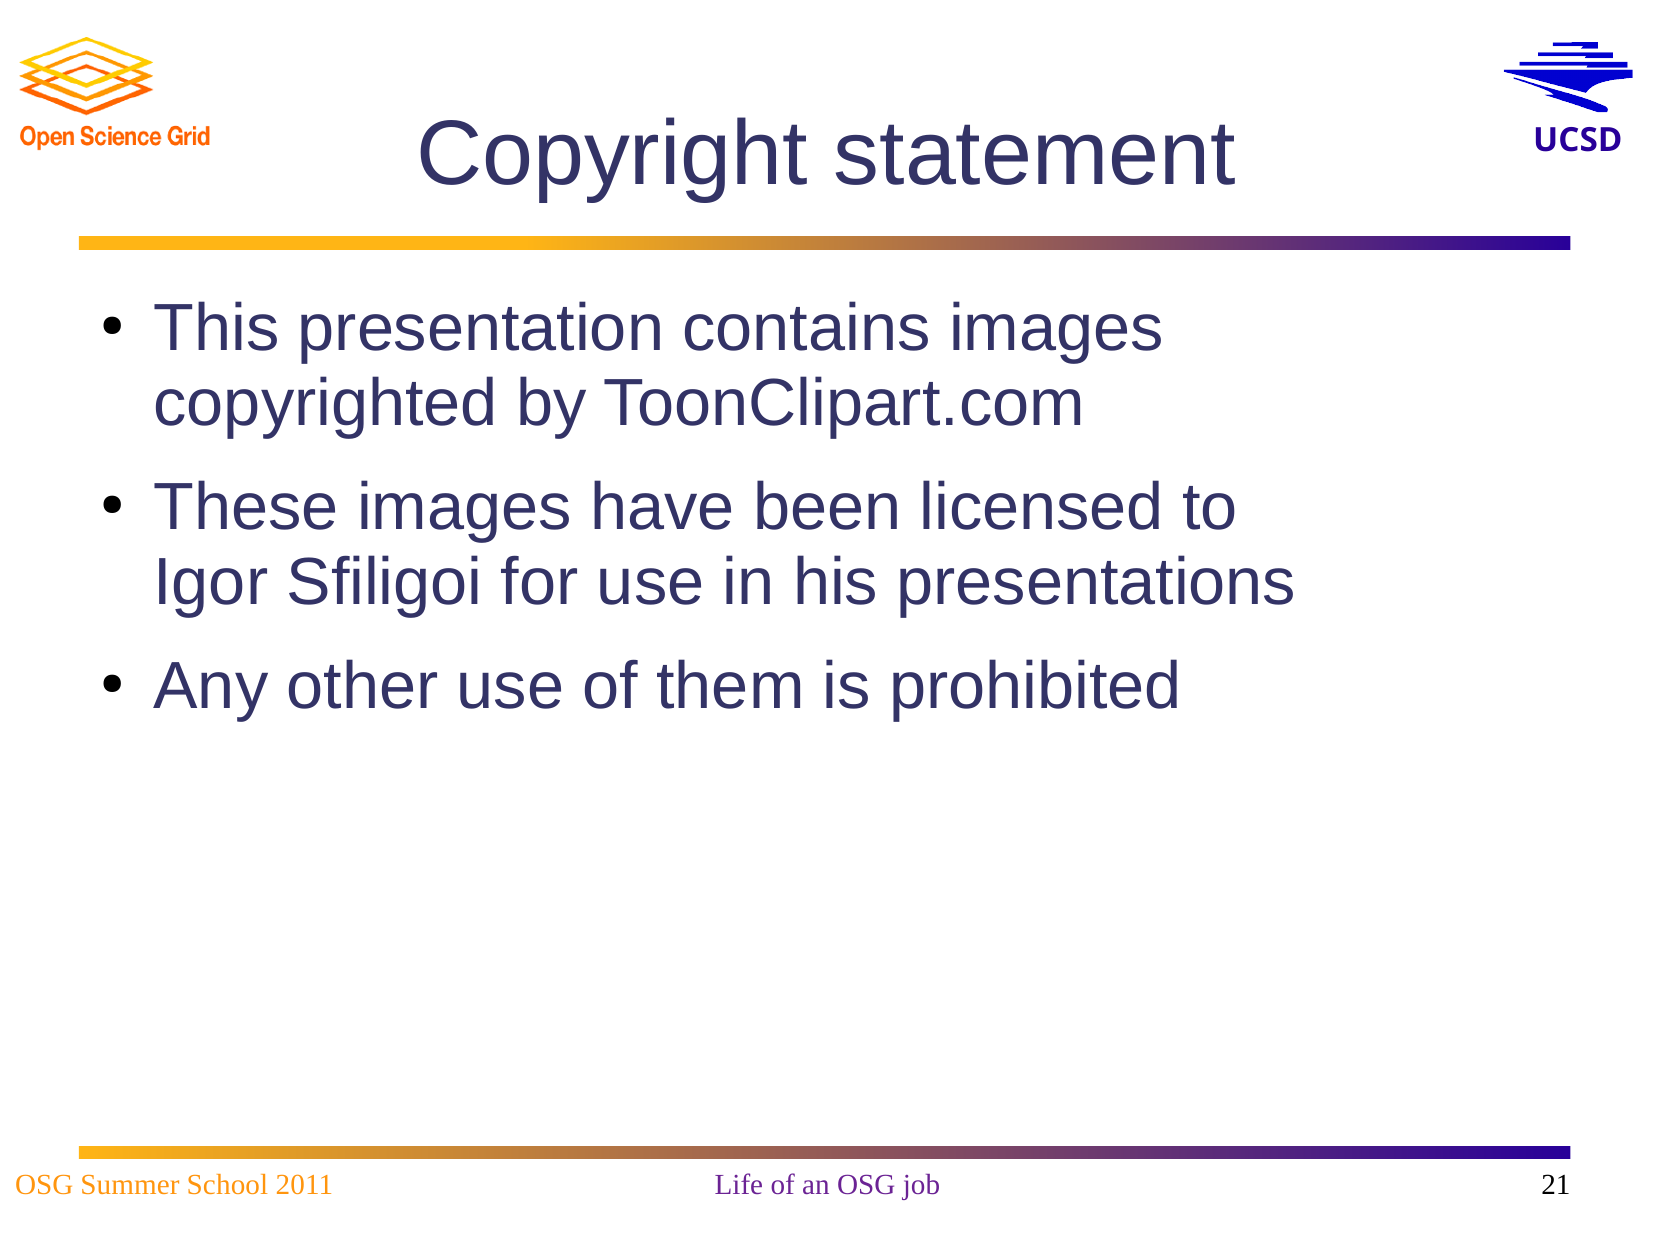

# Copyright statement
This presentation contains images
copyrighted by ToonClipart.com
These images have been licensed to Igor Sfiligoi for use in his presentations
Any other use of them is prohibited
OSG Summer School 2011
Life of an OSG job
21